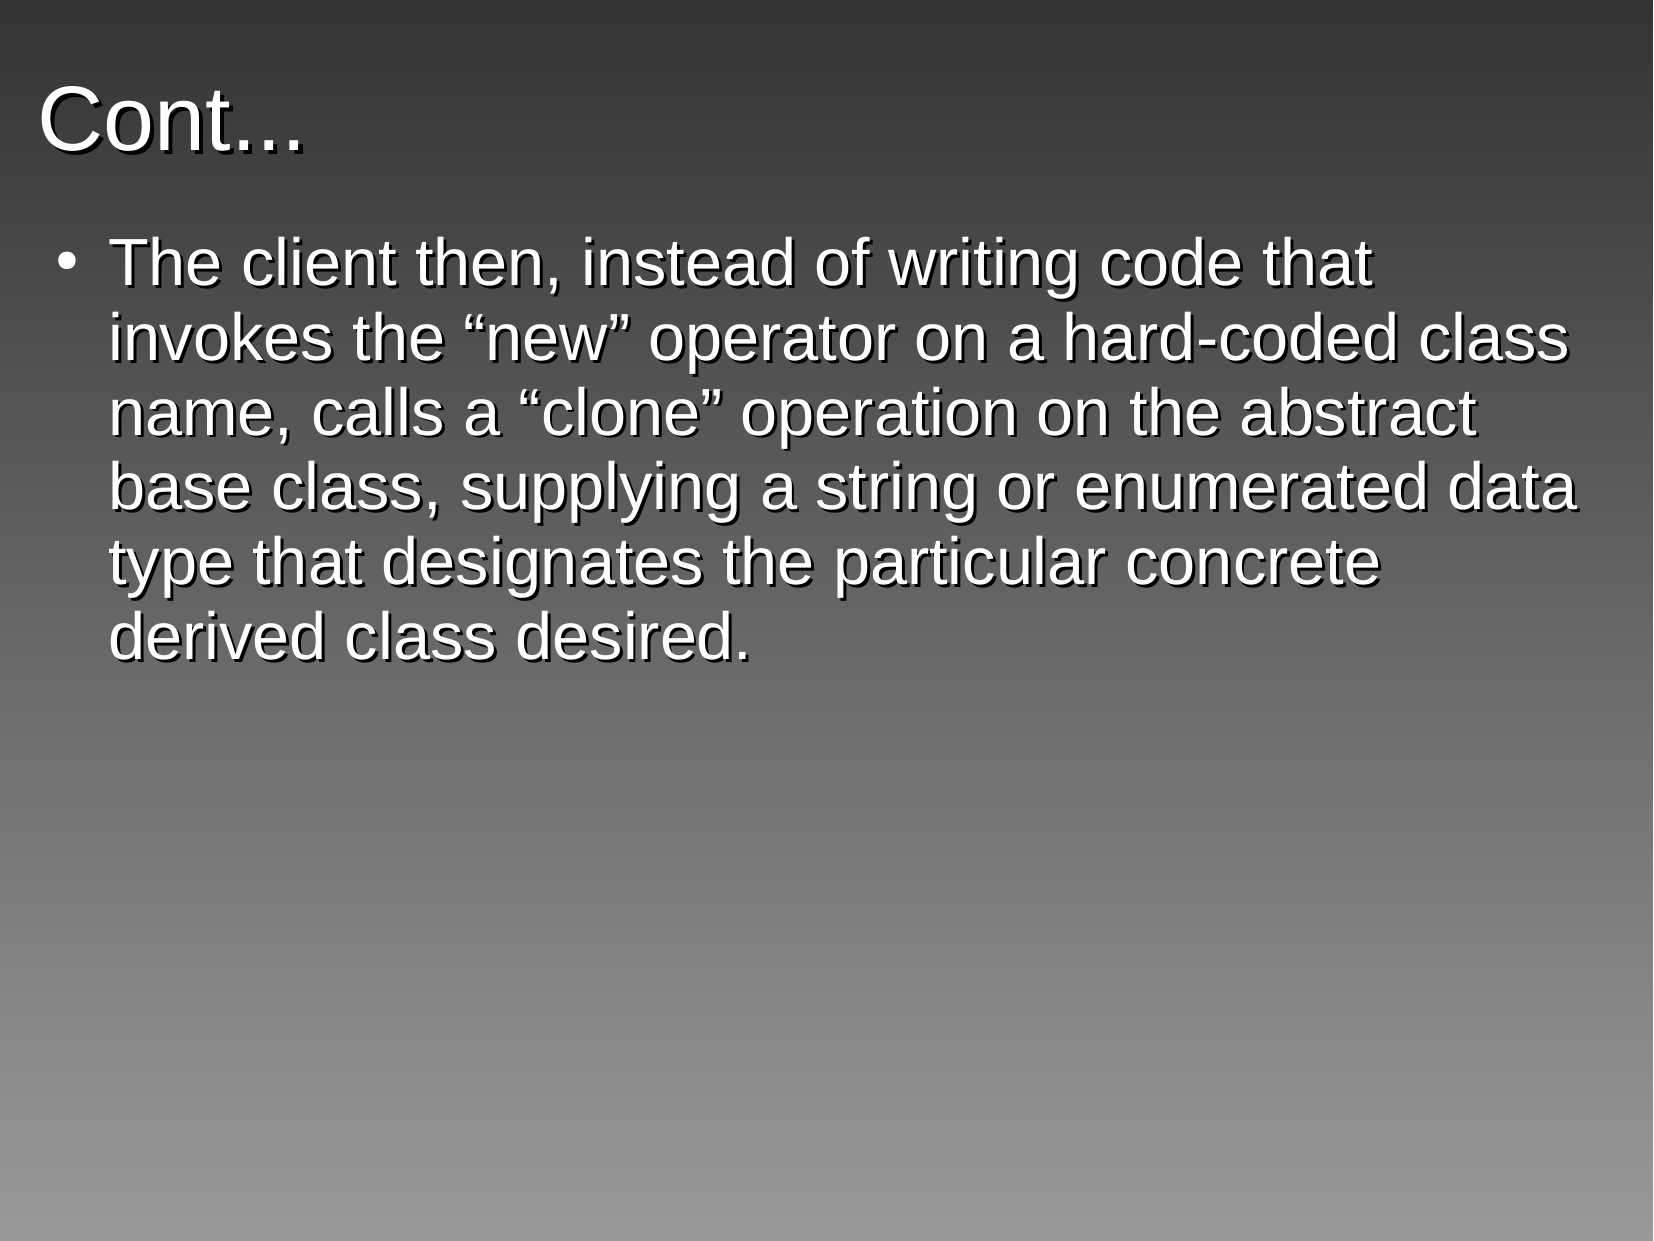

# Cont...
The client then, instead of writing code that invokes the “new” operator on a hard-coded class name, calls a “clone” operation on the abstract base class, supplying a string or enumerated data type that designates the particular concrete derived class desired.